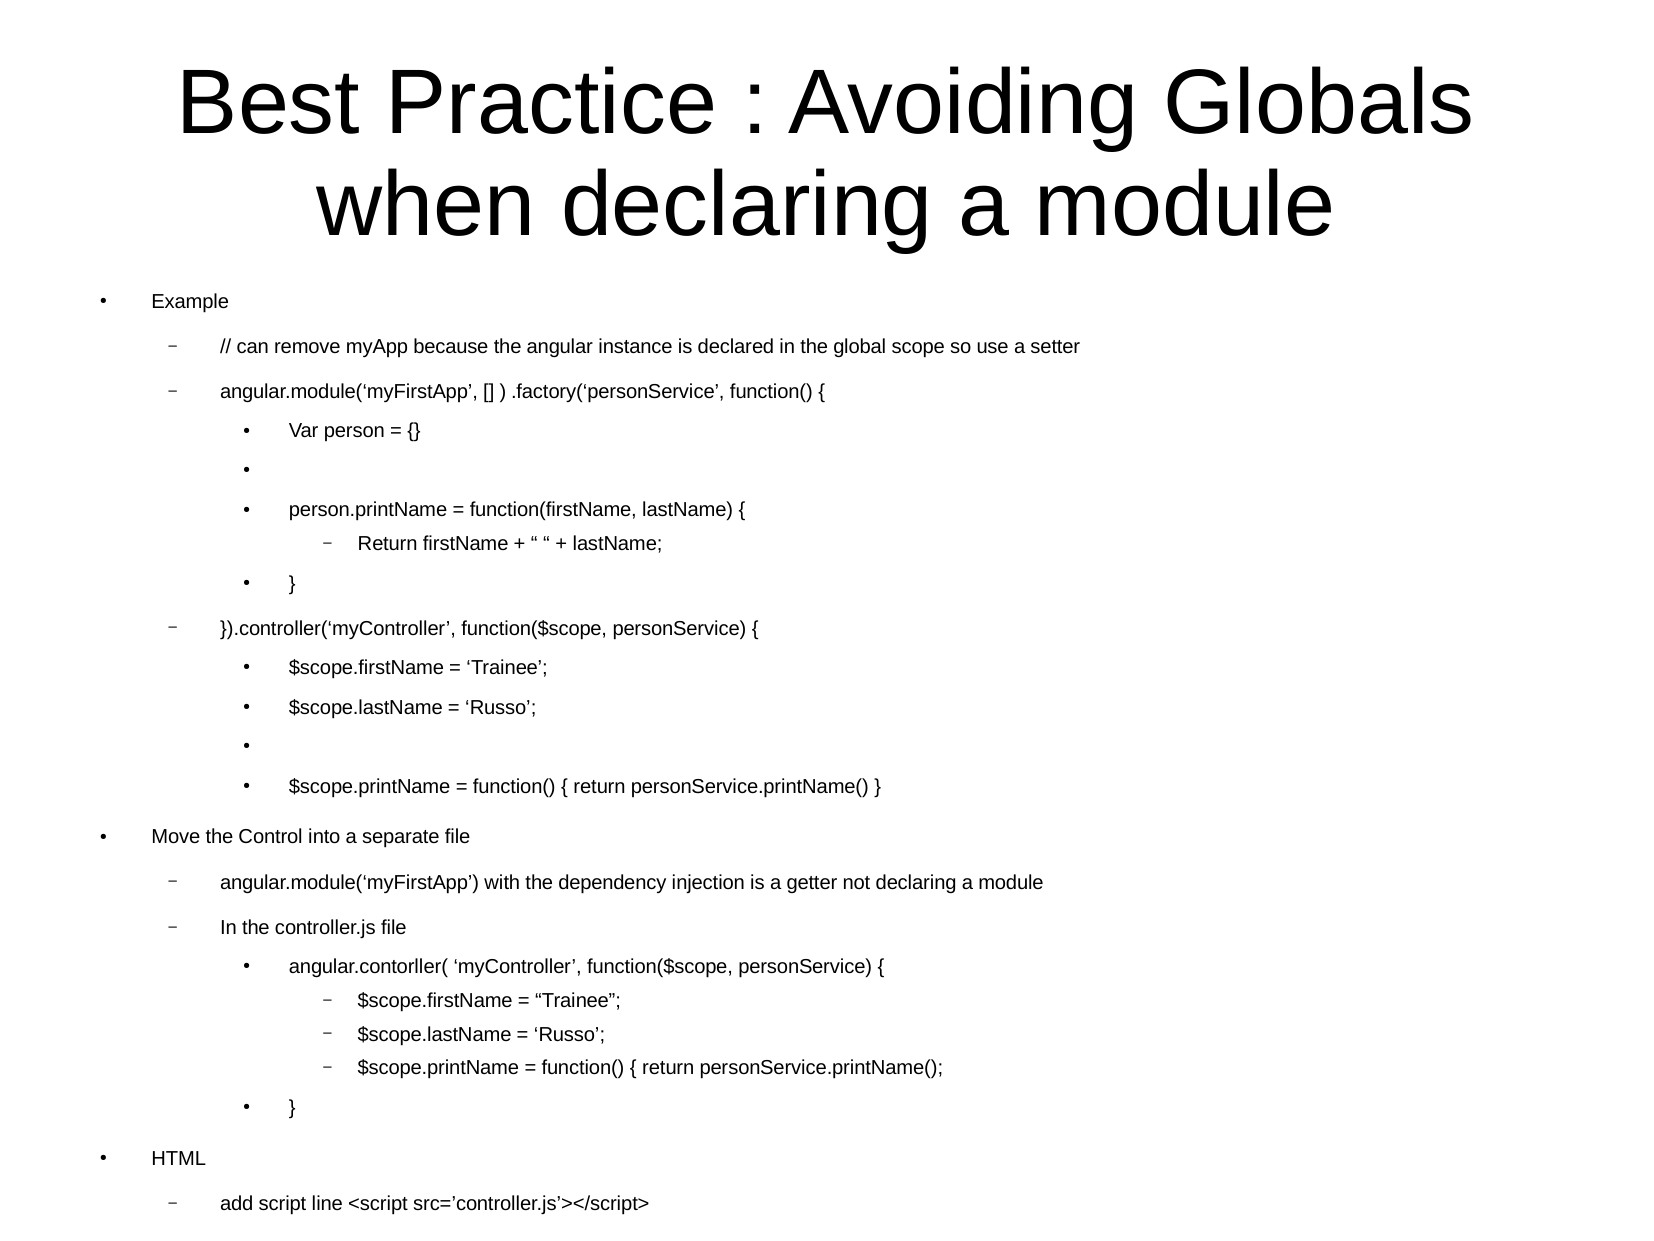

# Best Practice : Avoiding Globals when declaring a module
Example
// can remove myApp because the angular instance is declared in the global scope so use a setter
angular.module(‘myFirstApp’, [] )	.factory(‘personService’, function() {
Var person = {}
person.printName = function(firstName, lastName) {
Return firstName + “ “ + lastName;
}
}).controller(‘myController’, function($scope, personService) {
$scope.firstName = ‘Trainee’;
$scope.lastName = ‘Russo’;
$scope.printName = function() { return personService.printName() }
Move the Control into a separate file
angular.module(‘myFirstApp’) with the dependency injection is a getter not declaring a module
In the controller.js file
angular.contorller( ‘myController’, function($scope, personService) {
$scope.firstName = “Trainee”;
$scope.lastName = ‘Russo’;
$scope.printName = function() { return personService.printName();
}
HTML
add script line <script src=’controller.js’></script>